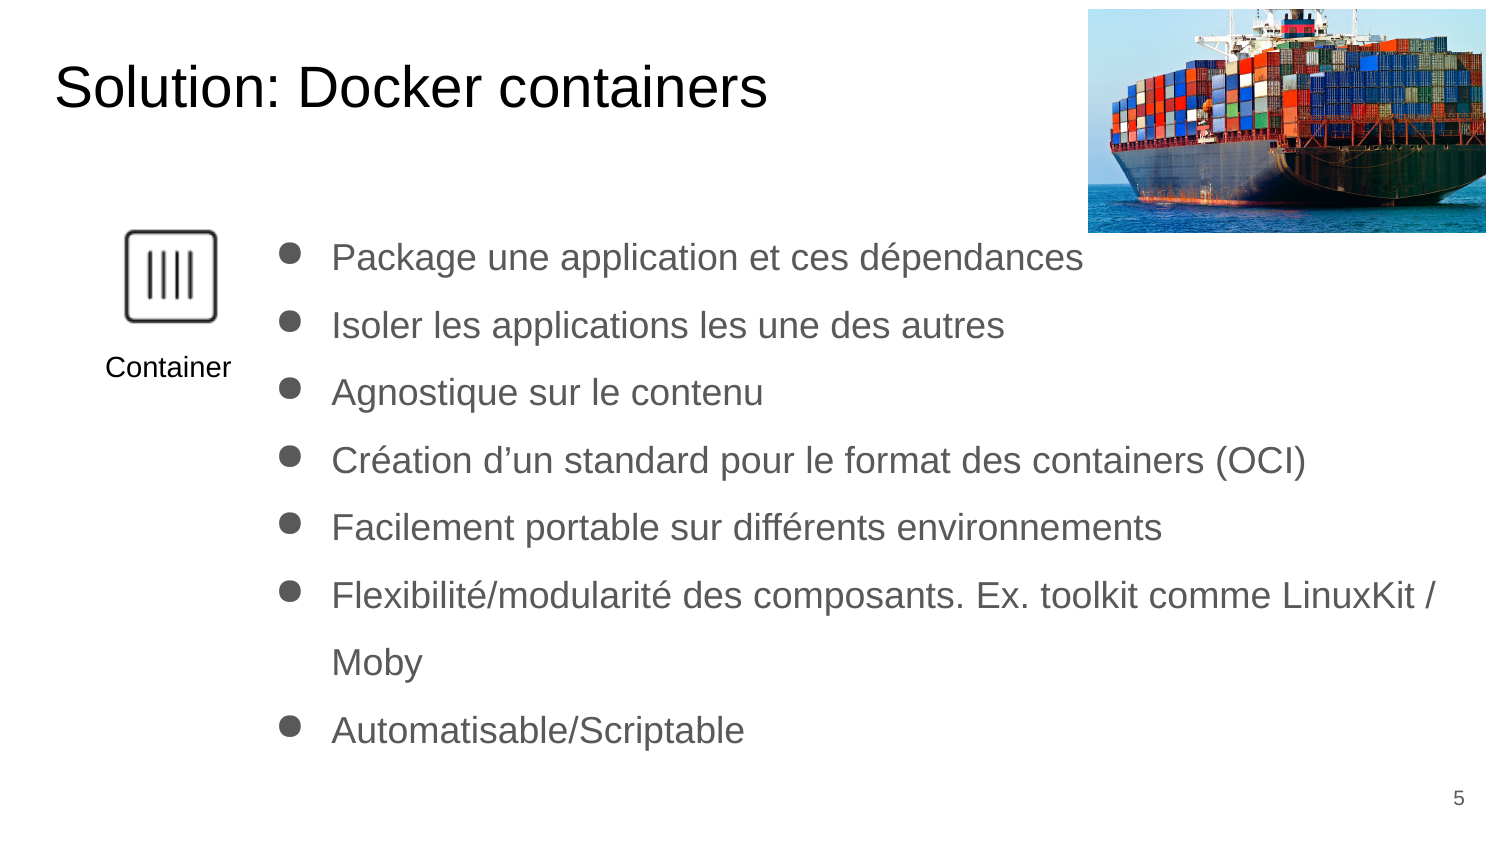

# Solution: Docker containers
Package une application et ces dépendances
Isoler les applications les une des autres
Agnostique sur le contenu
Création d’un standard pour le format des containers (OCI)
Facilement portable sur différents environnements
Flexibilité/modularité des composants. Ex. toolkit comme LinuxKit / Moby
Automatisable/Scriptable
Container